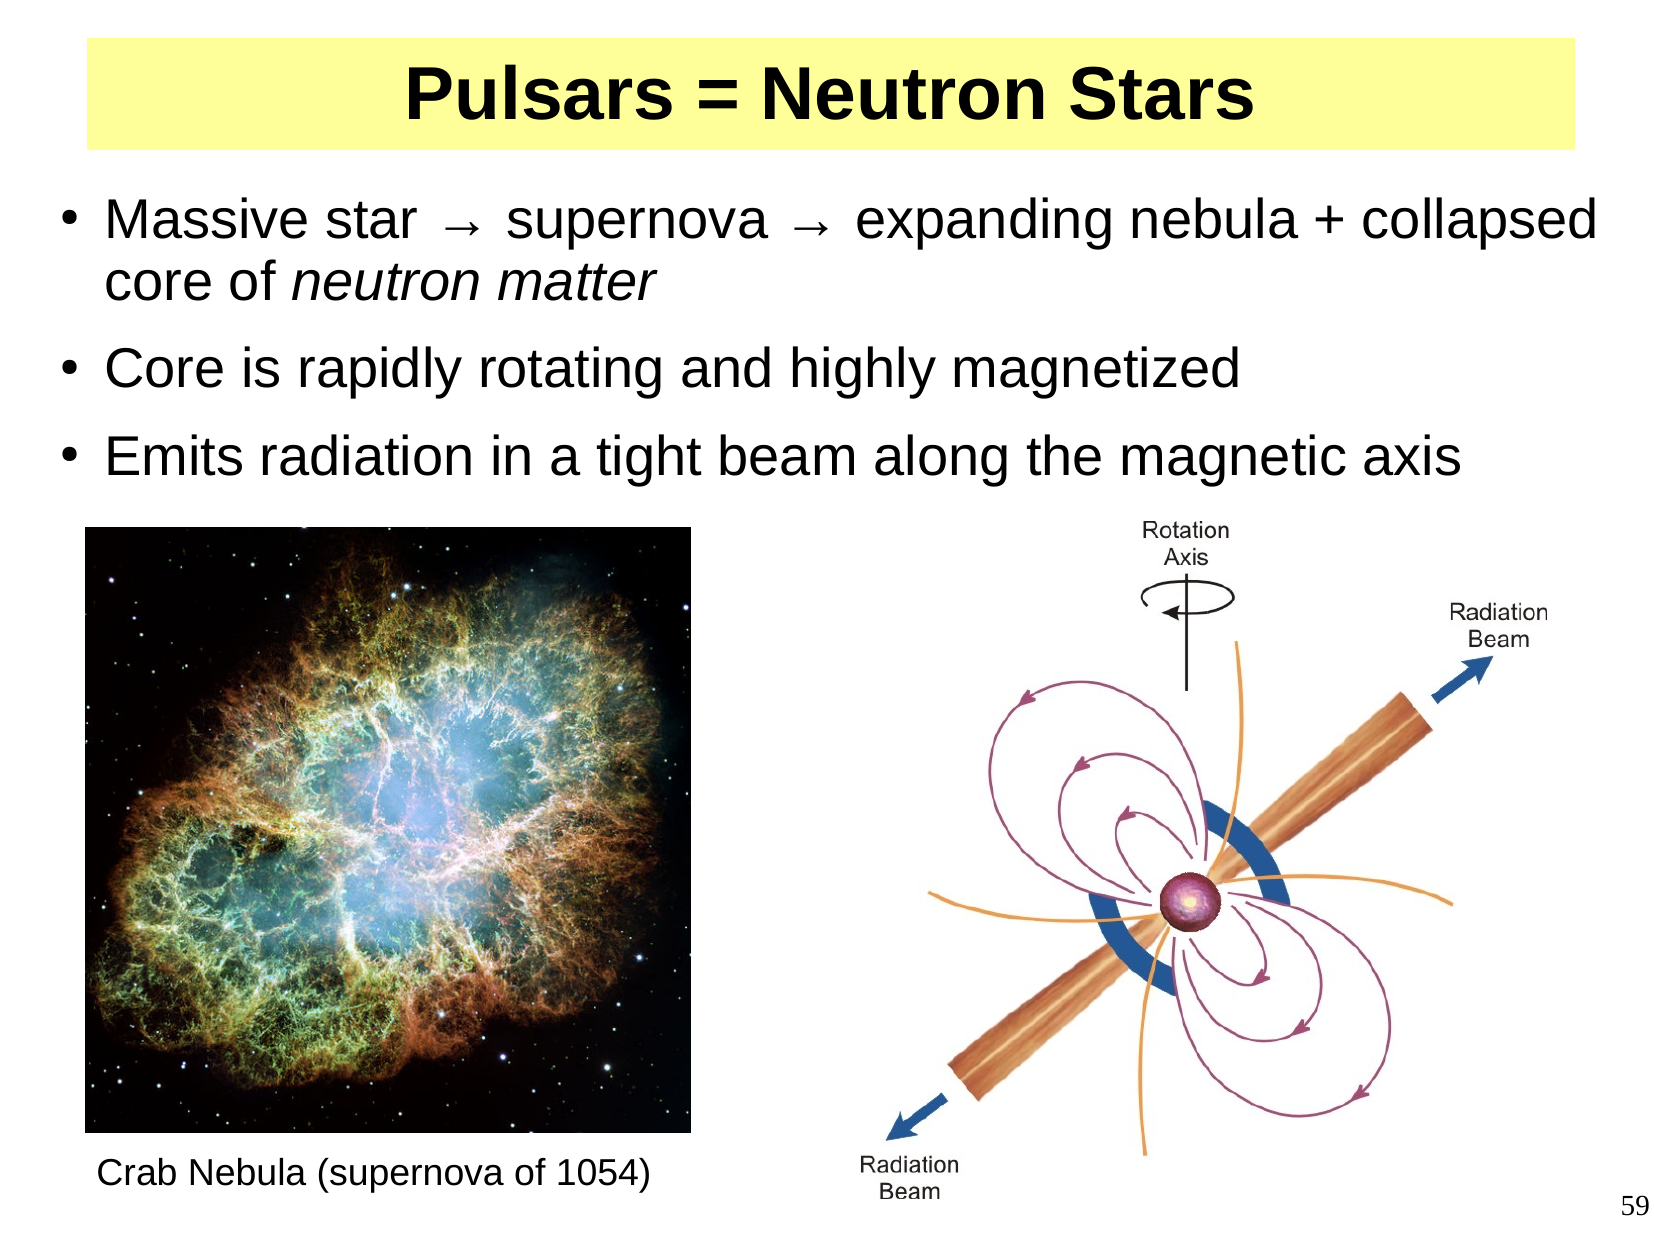

# Pulsars = Neutron Stars
Massive star → supernova → expanding nebula + collapsed core of neutron matter
Core is rapidly rotating and highly magnetized
Emits radiation in a tight beam along the magnetic axis
Crab Nebula (supernova of 1054)
59